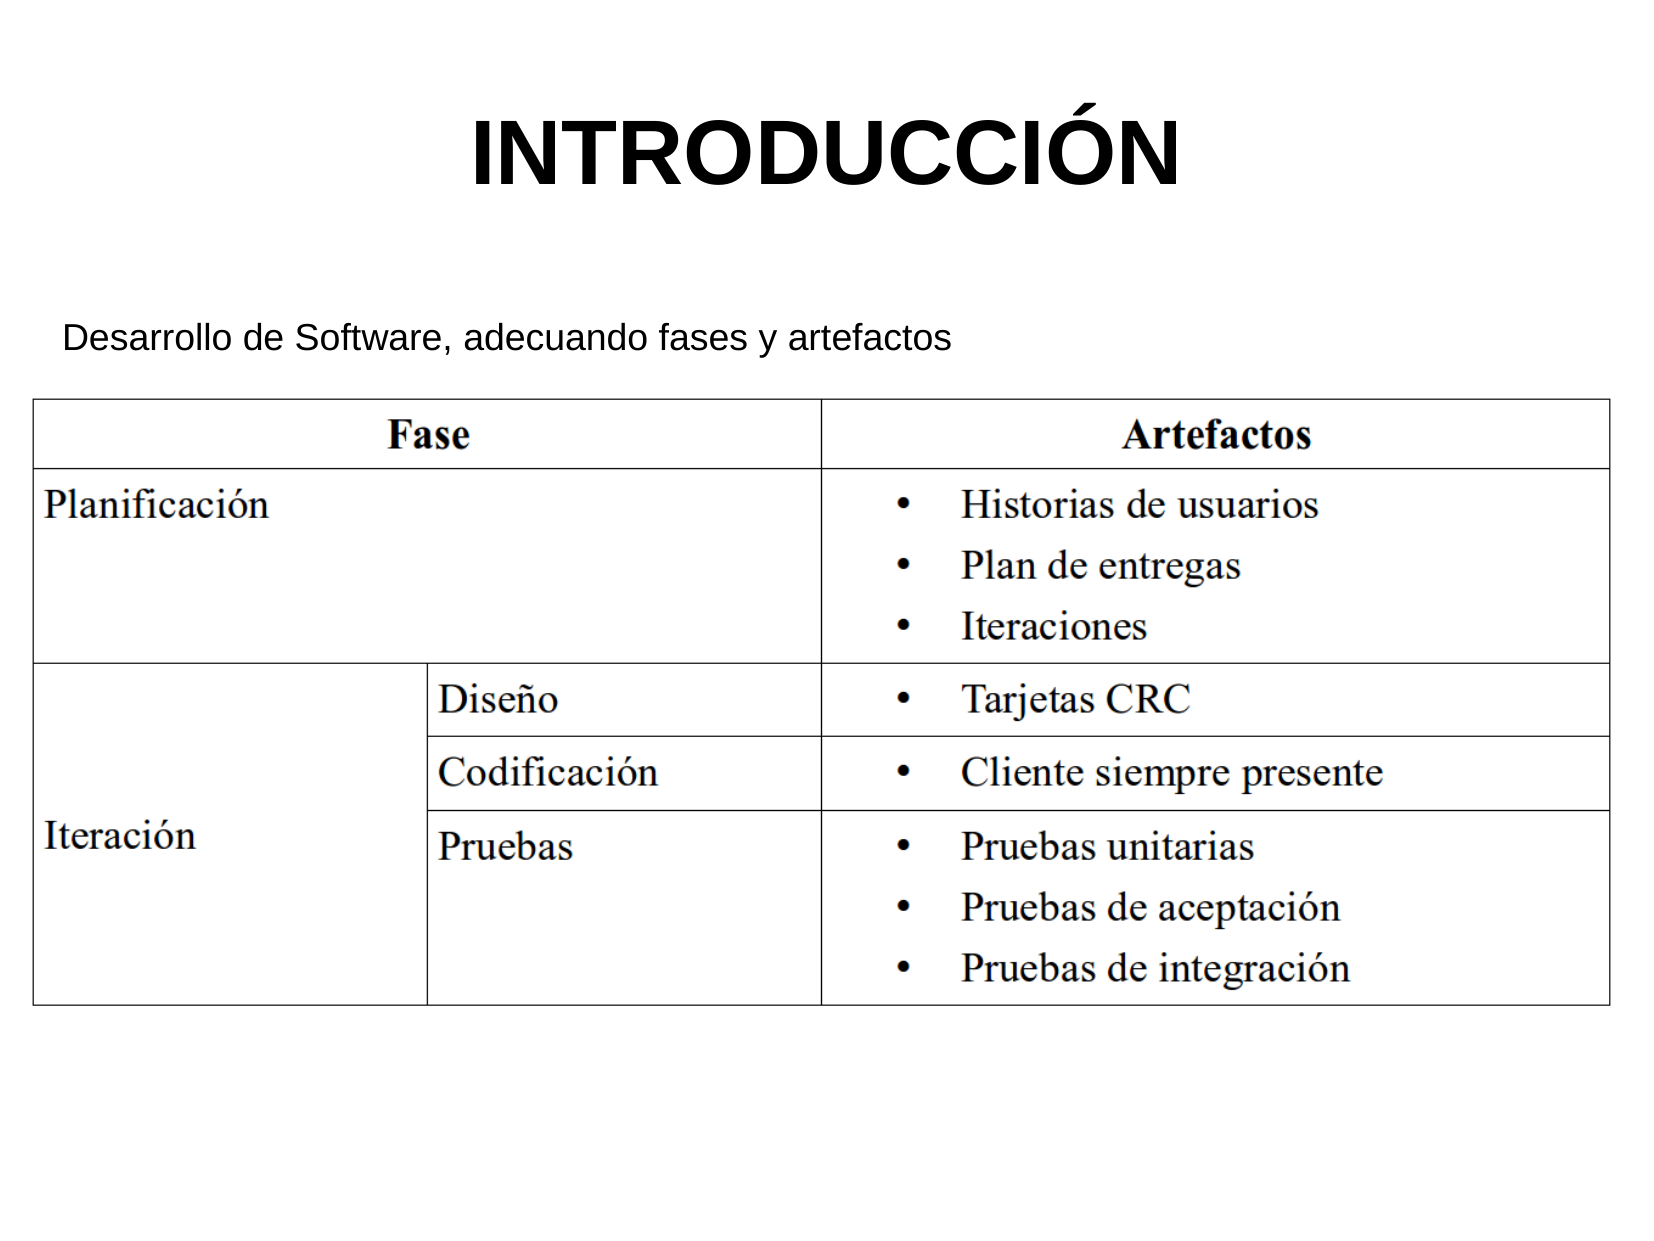

# INTRODUCCIÓN
Desarrollo de Software, adecuando fases y artefactos